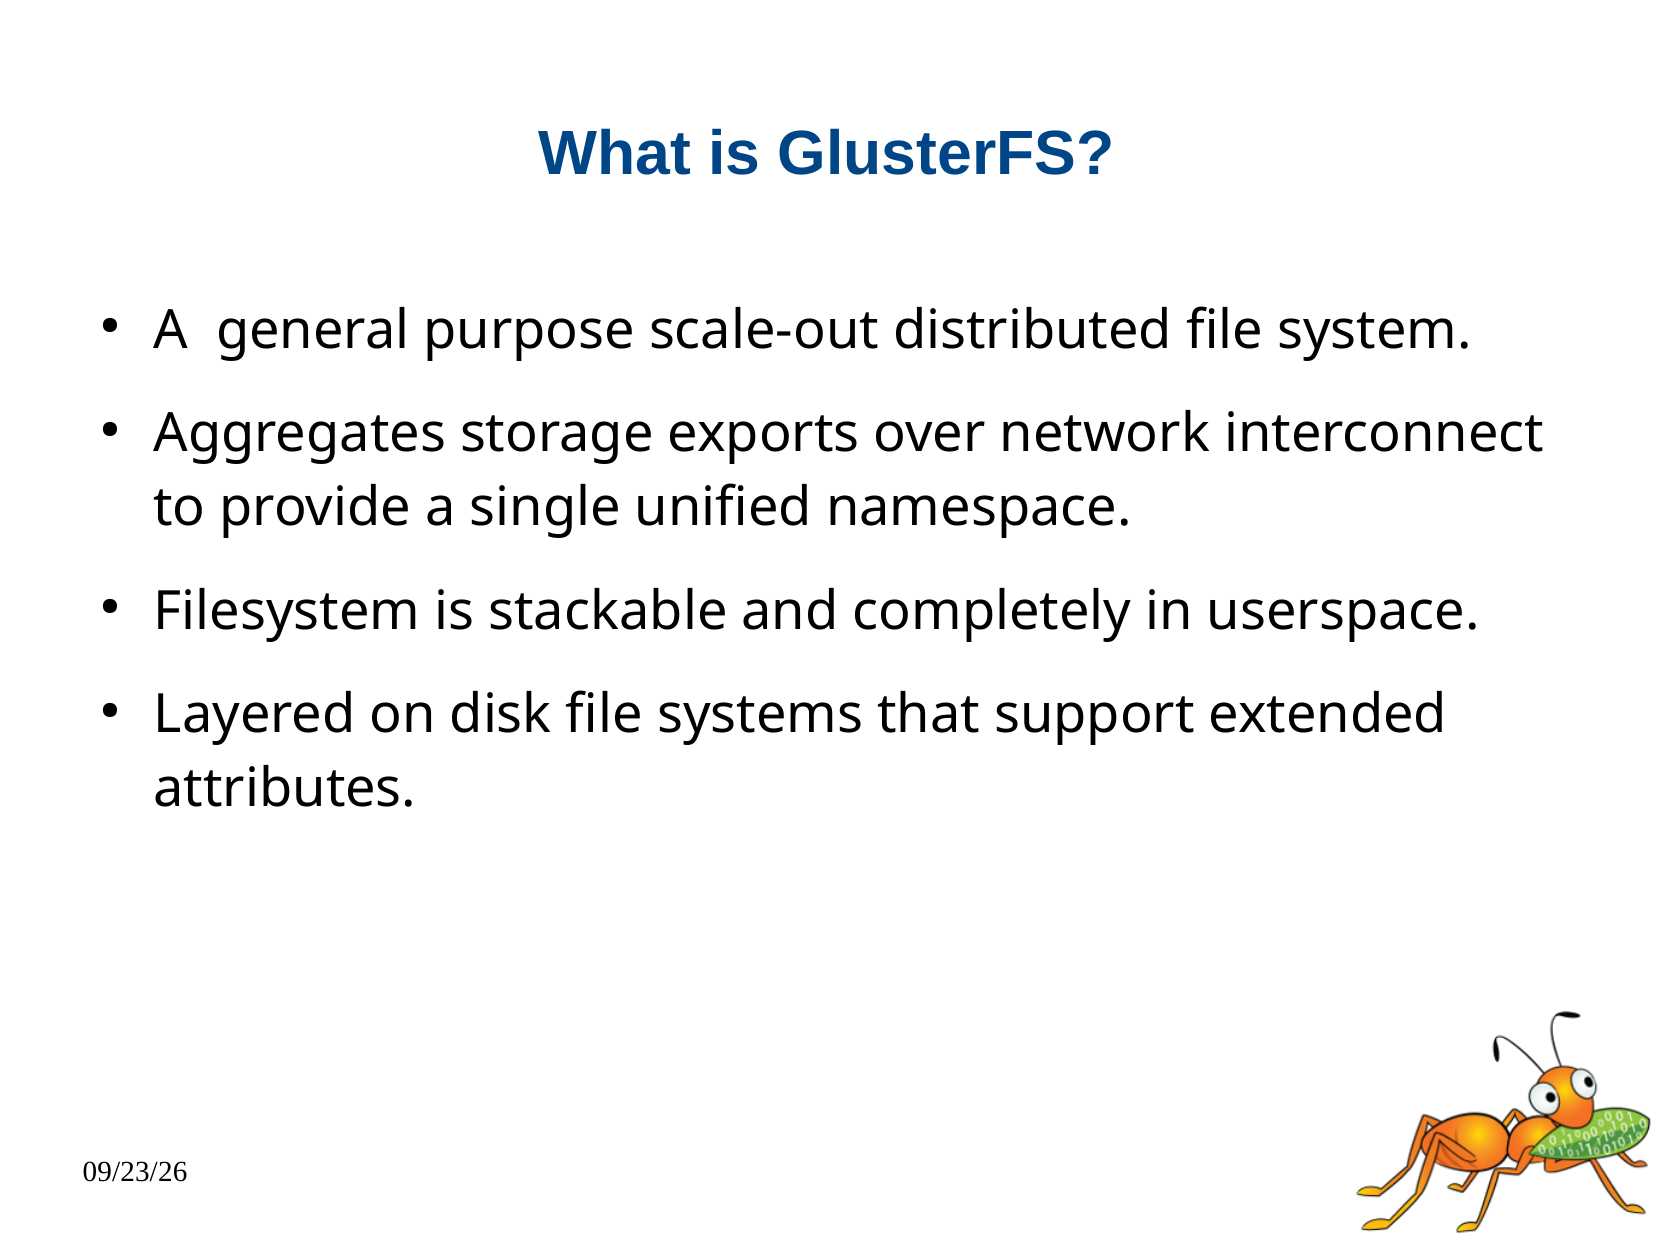

# What is GlusterFS?
A general purpose scale-out distributed file system.
Aggregates storage exports over network interconnect to provide a single unified namespace.
Filesystem is stackable and completely in userspace.
Layered on disk file systems that support extended attributes.